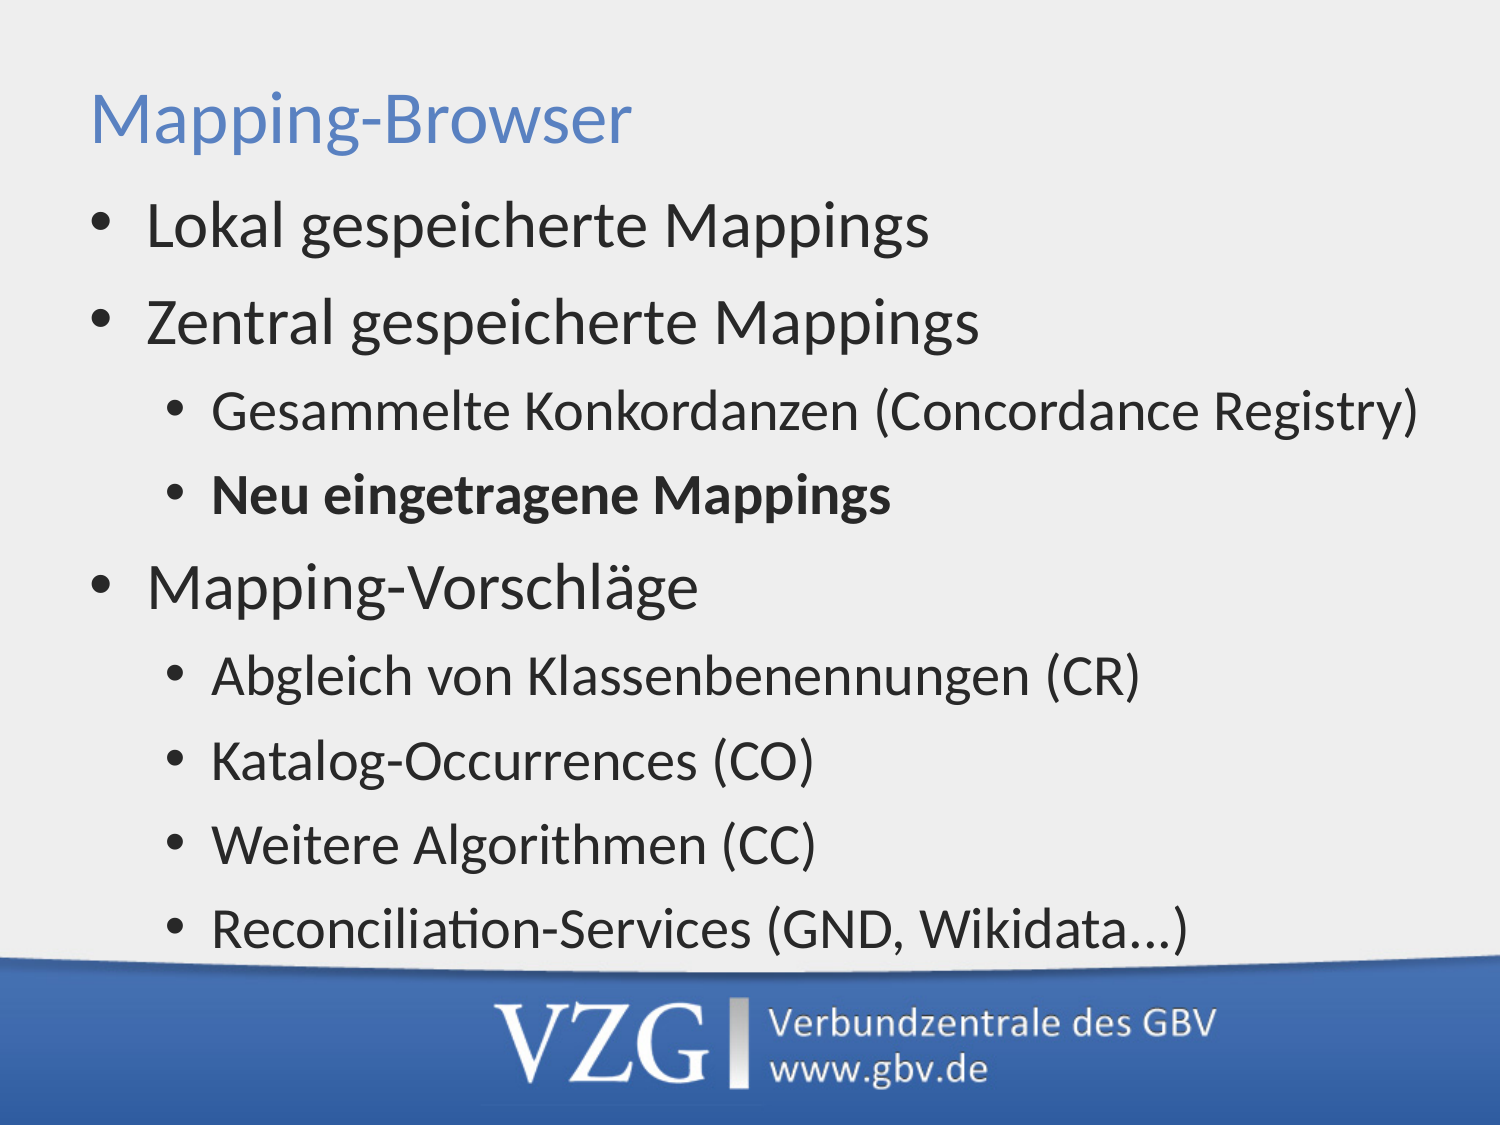

# Mapping-Browser
Lokal gespeicherte Mappings
Zentral gespeicherte Mappings
Gesammelte Konkordanzen (Concordance Registry)
Neu eingetragene Mappings
Mapping-Vorschläge
Abgleich von Klassenbenennungen (CR)
Katalog-Occurrences (CO)
Weitere Algorithmen (CC)
Reconciliation-Services (GND, Wikidata...)